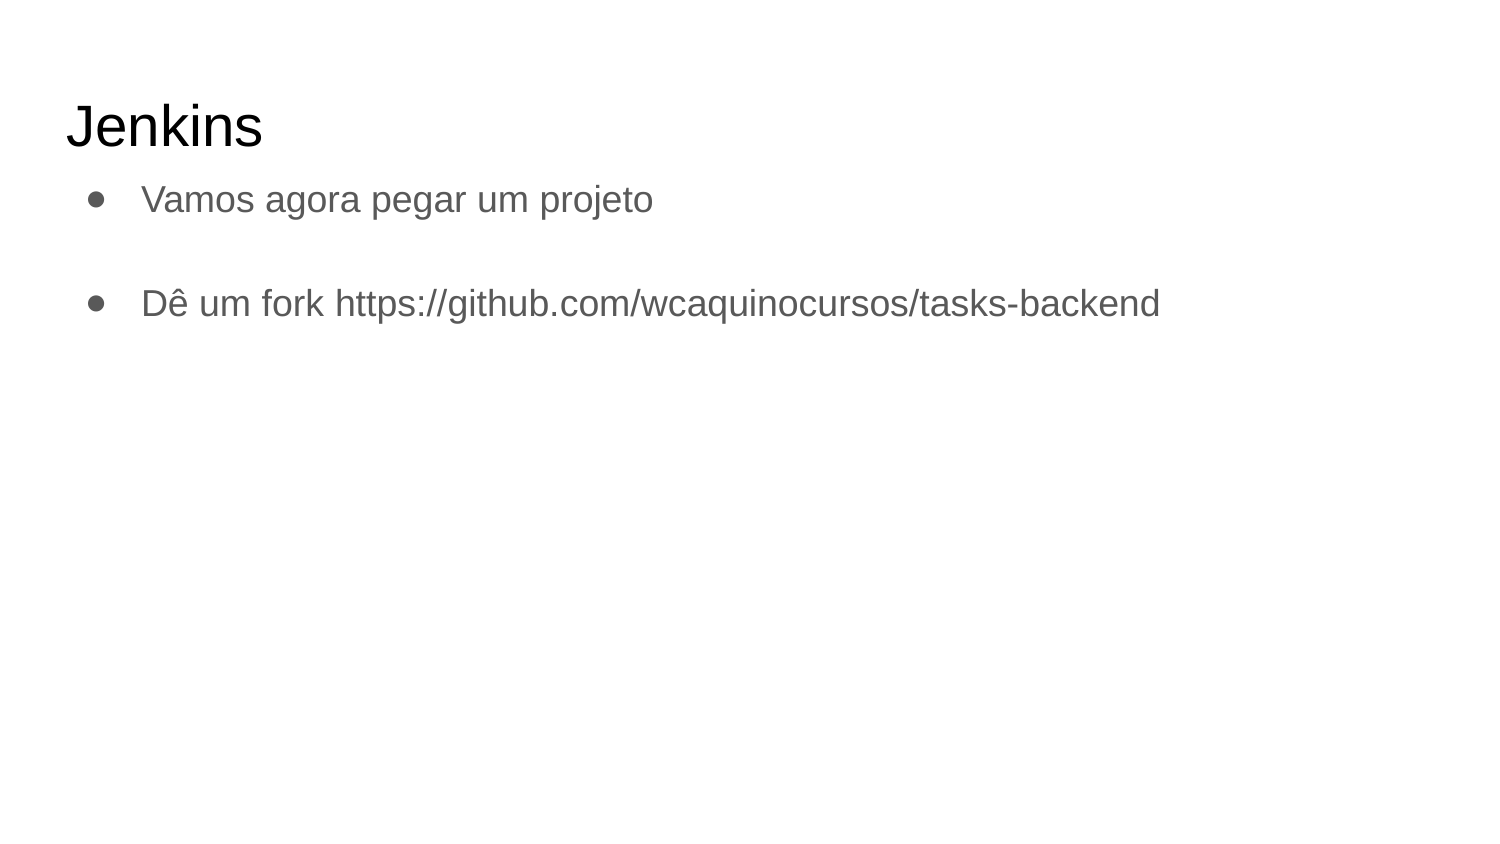

# Jenkins
Vamos agora pegar um projeto
Dê um fork https://github.com/wcaquinocursos/tasks-backend